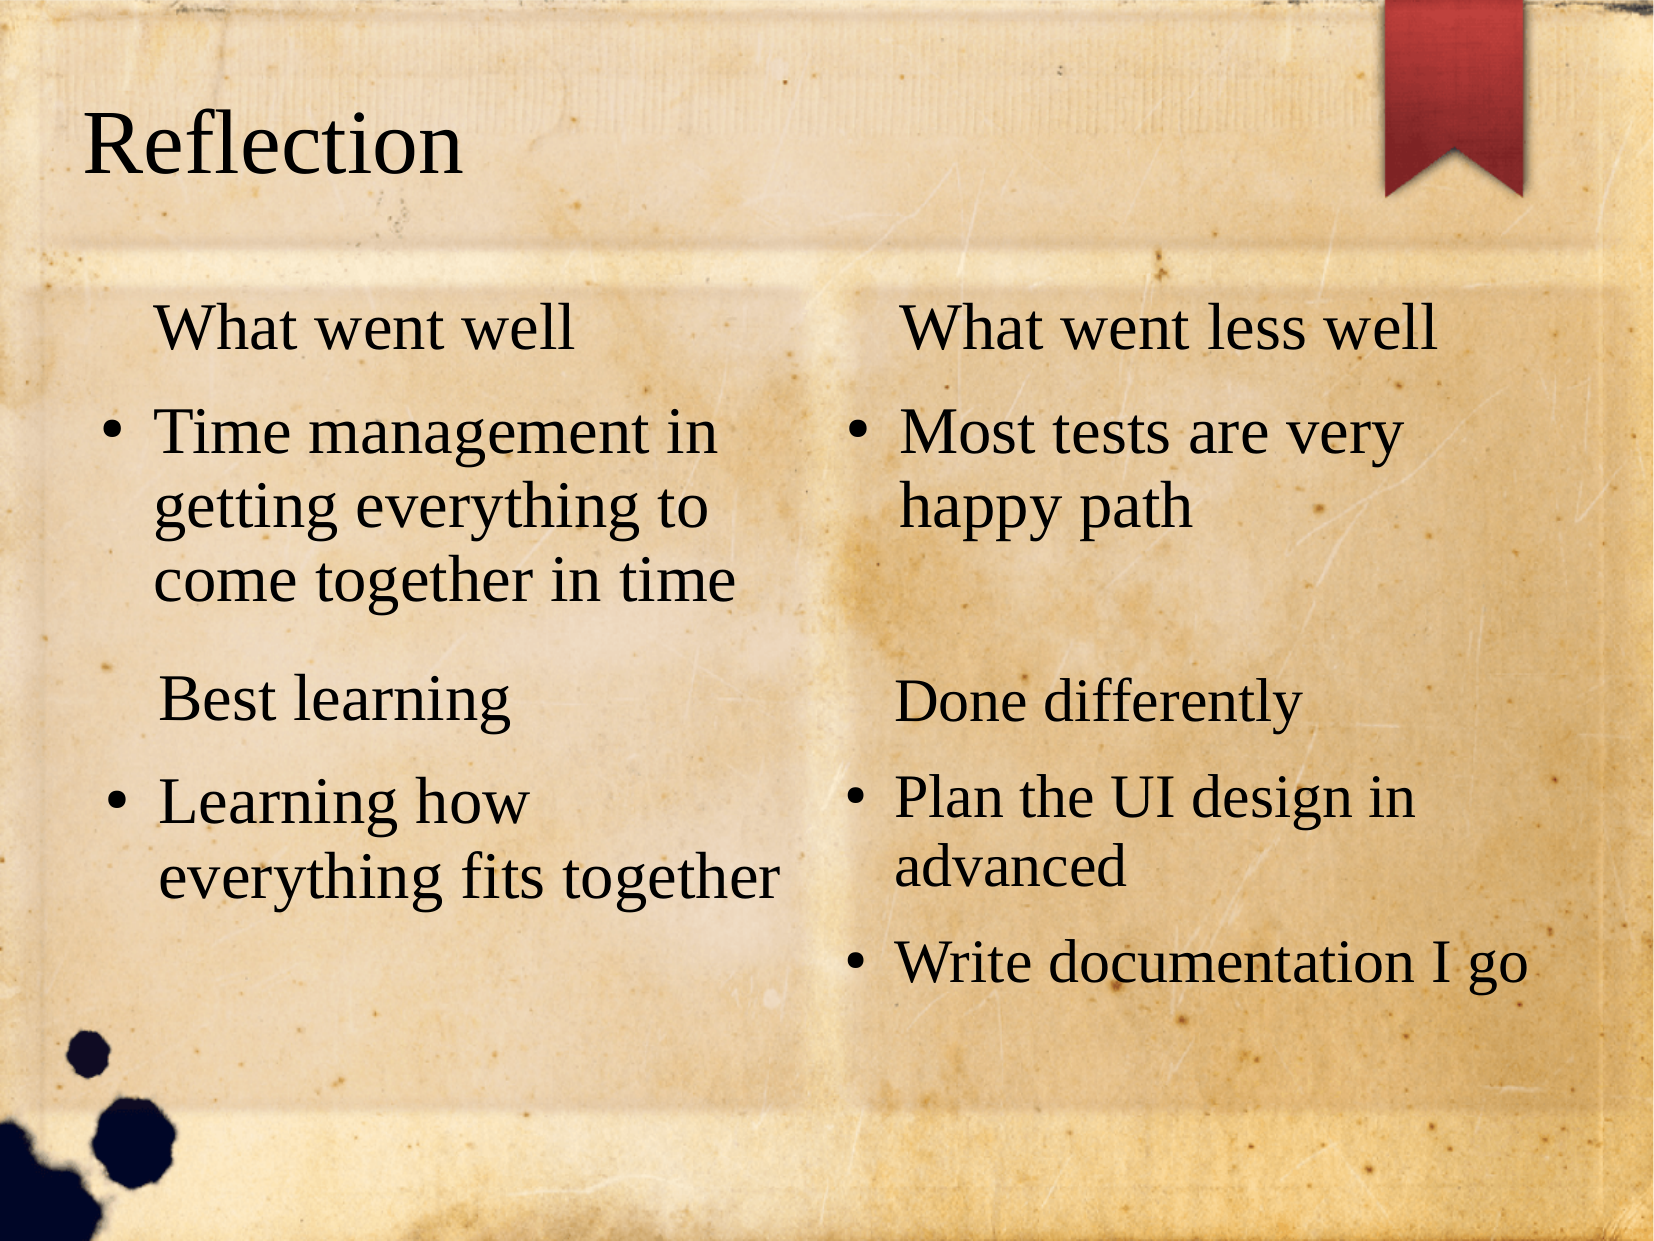

# Reflection
What went well
Time management in getting everything to come together in time
What went less well
Most tests are very happy path
Best learning
Learning how everything fits together
Done differently
Plan the UI design in advanced
Write documentation I go